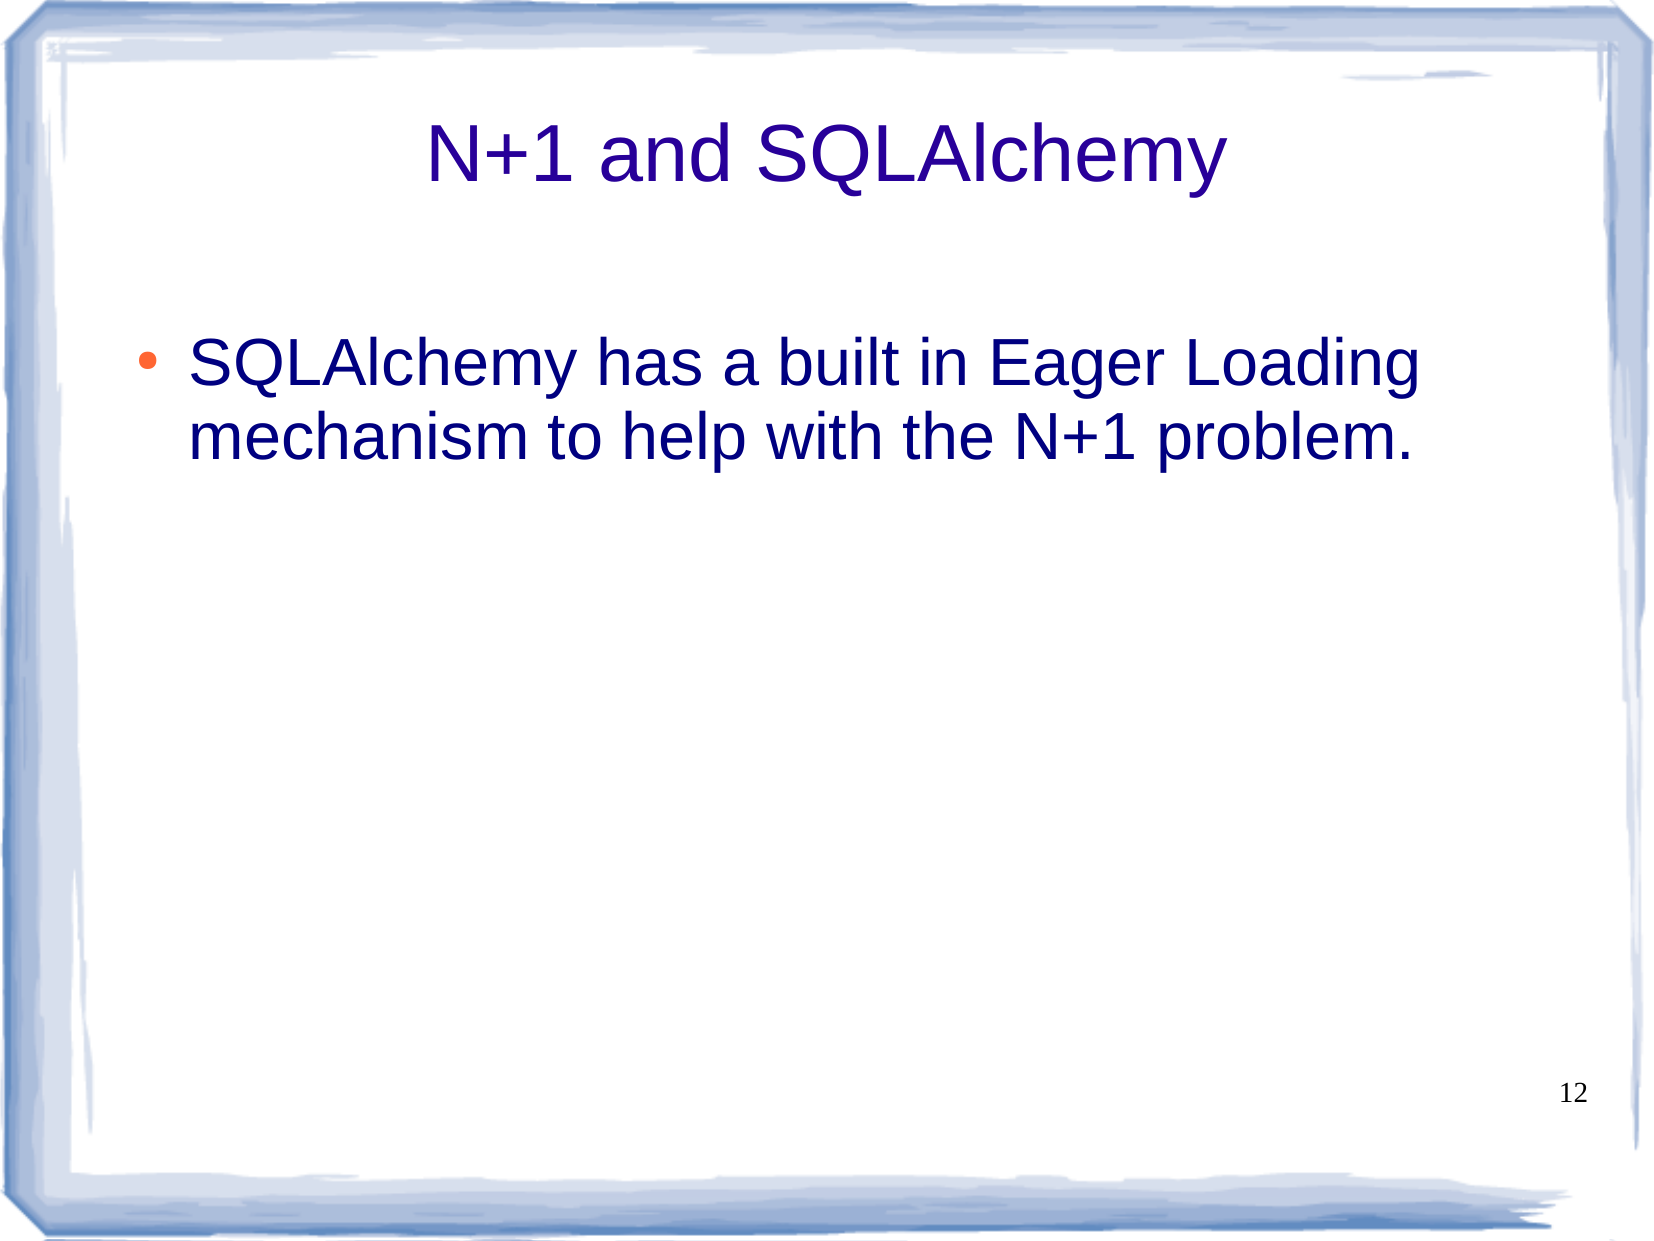

# N+1 and SQLAlchemy
SQLAlchemy has a built in Eager Loading mechanism to help with the N+1 problem.
12